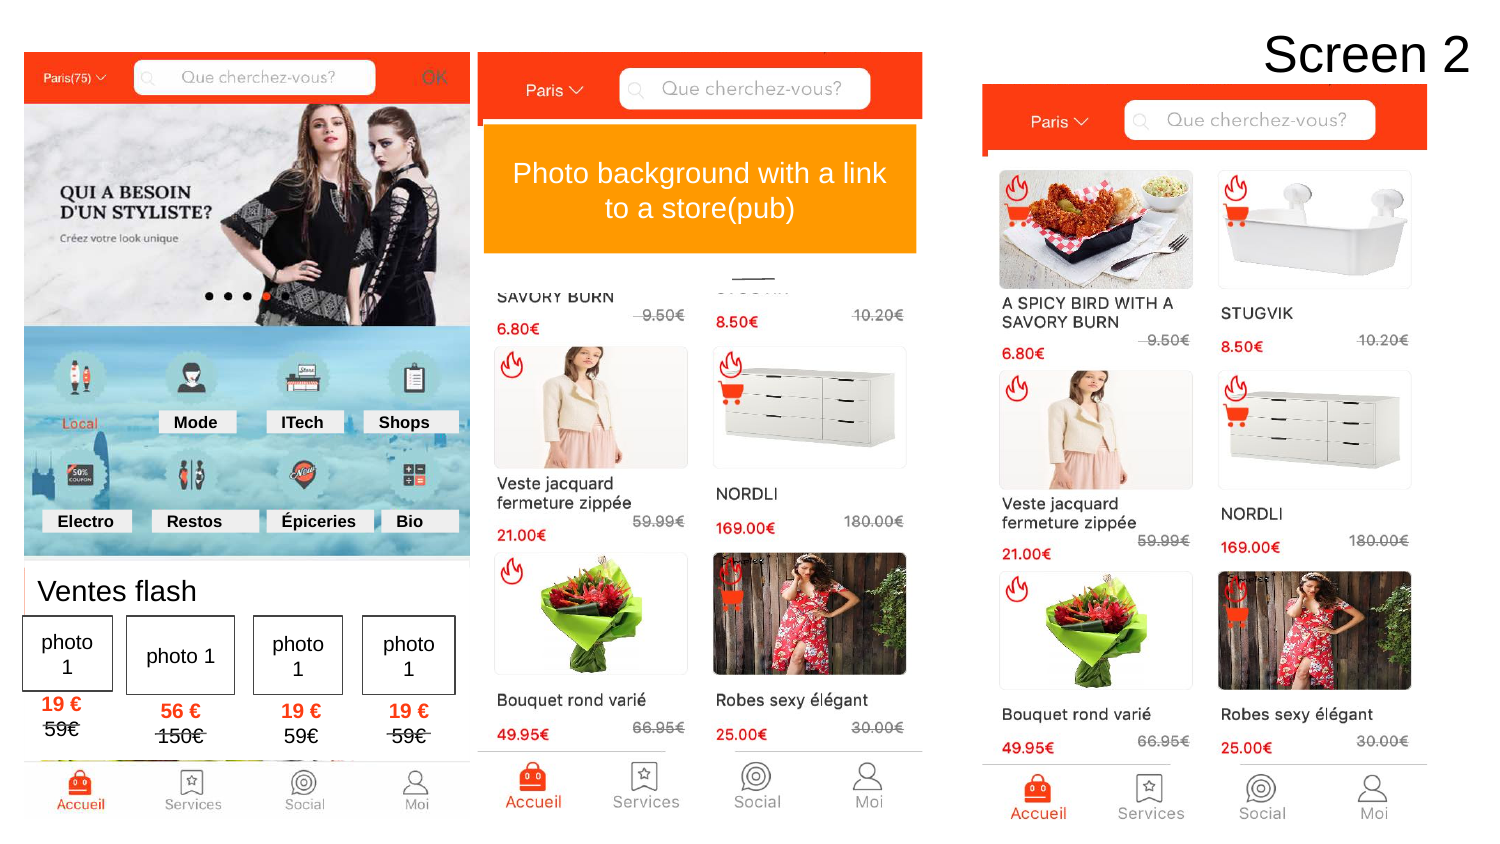

# Screen 2
Photo background with a link to a store(pub)
Mode
ITech
Shops
Electro
Restos
Épiceries
Bio
Ventes flash
photo 1
19 €
59€
photo 1
56 €
150€
photo 1
19 €
59€
photo 1
19 €
59€